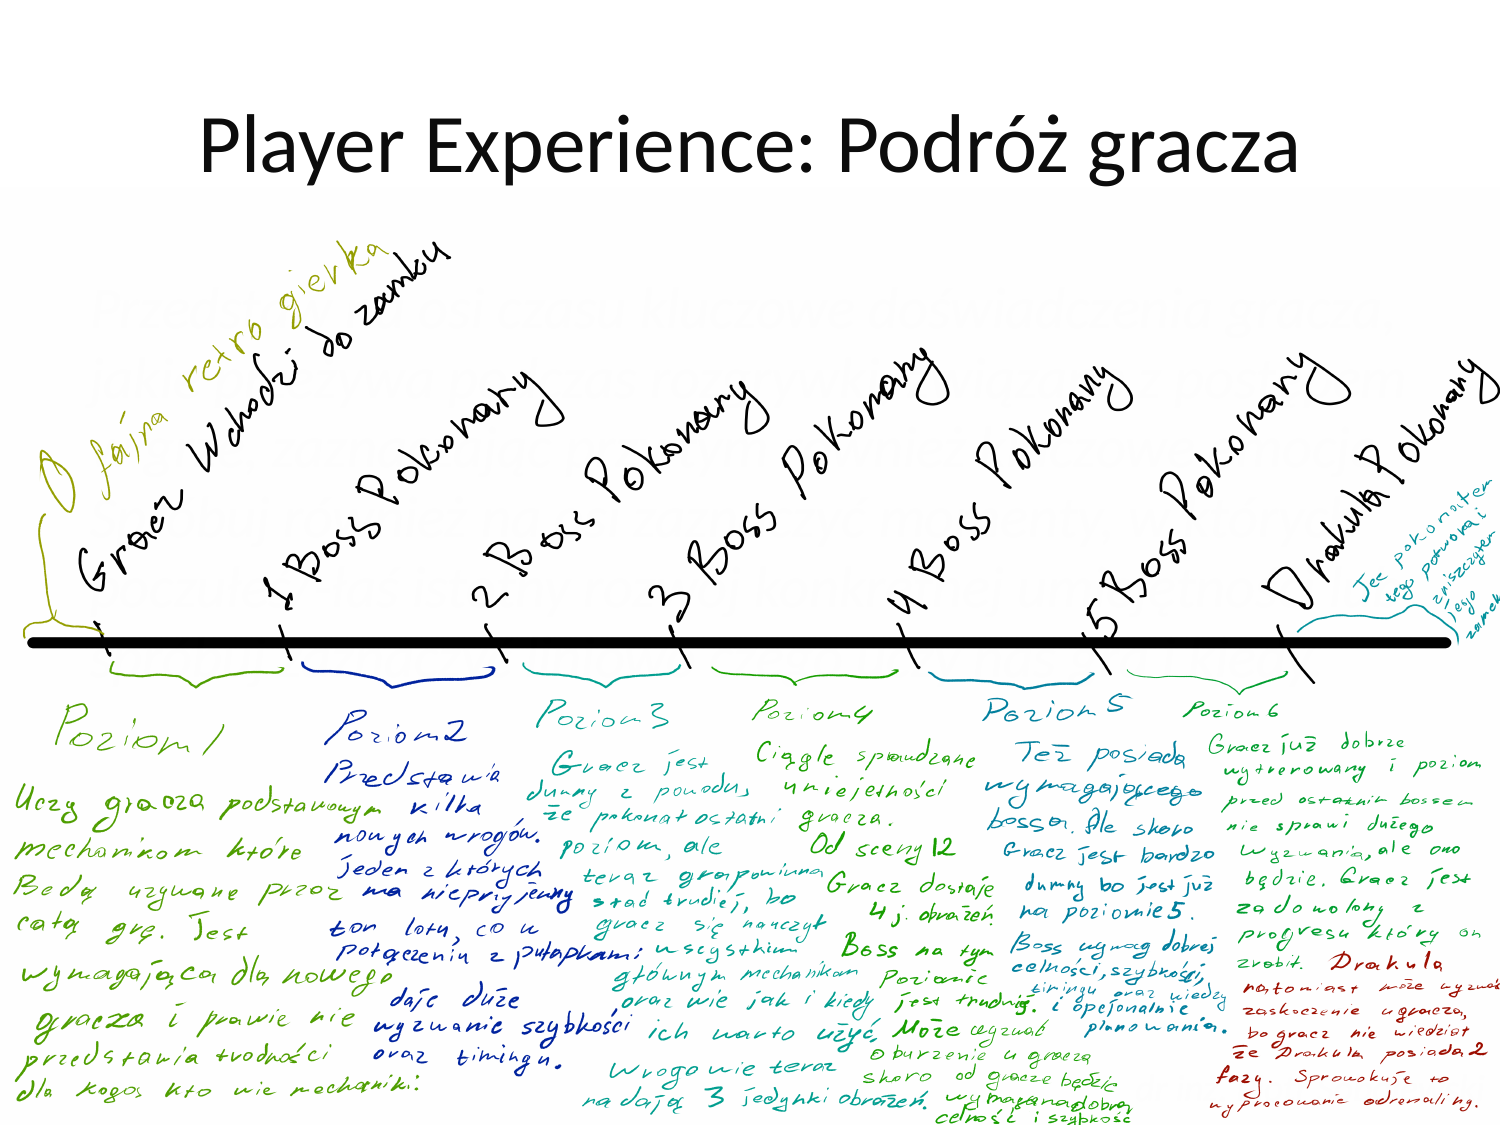

# Player Experience: Podróż gracza
Przedstaw na osi czasu kluczowe doświadczenia gracza, jakie przeżywa podczas rozgrywki, związane z postępem w grze, zaznaczając przy tym również kluczowe emocje. Spróbuj również na osi zaznaczyć momenty, w których poczułeś/-łaś istotny rozwój konkretnej umiejętności lub spróbuj zaznaczyć liniowo czego uczy nas gra i kiedy.
dr inż. Piotr Sobolewski